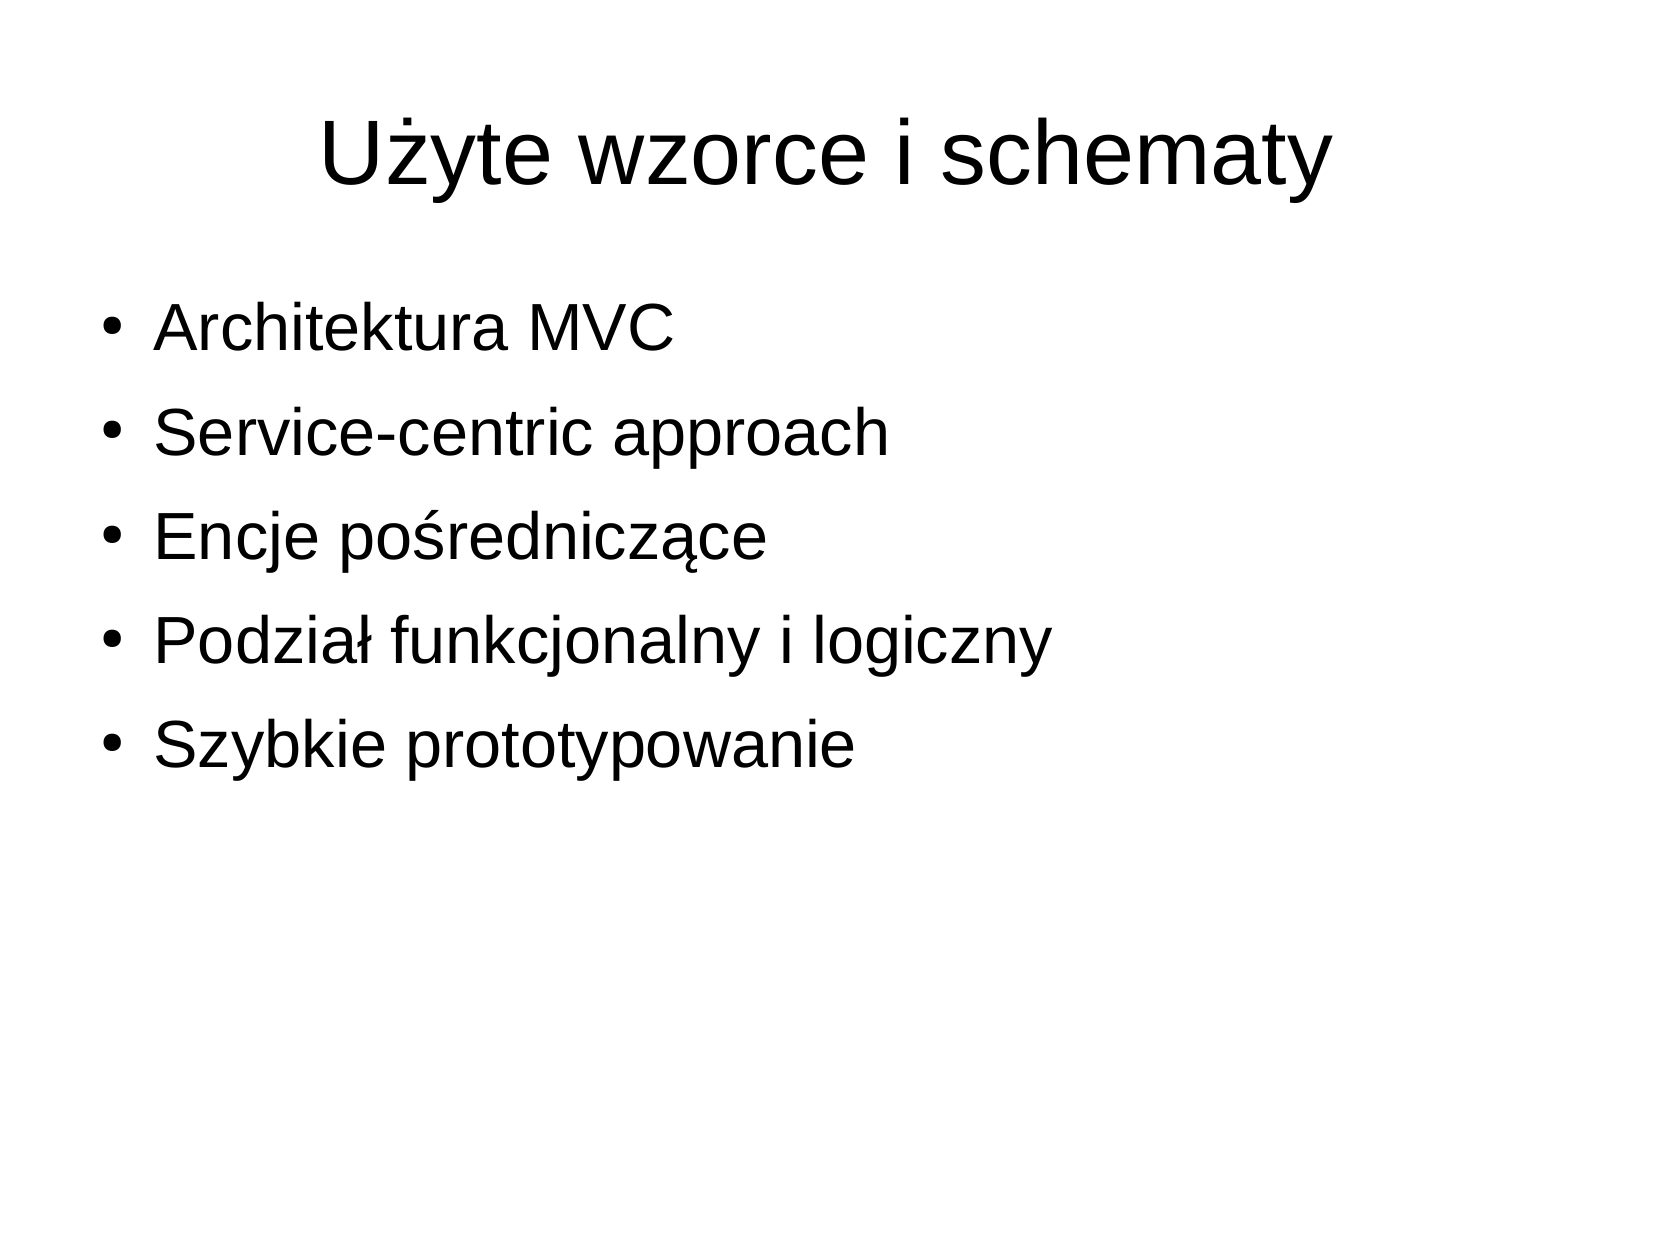

# Użyte wzorce i schematy
Architektura MVC
Service-centric approach
Encje pośredniczące
Podział funkcjonalny i logiczny
Szybkie prototypowanie